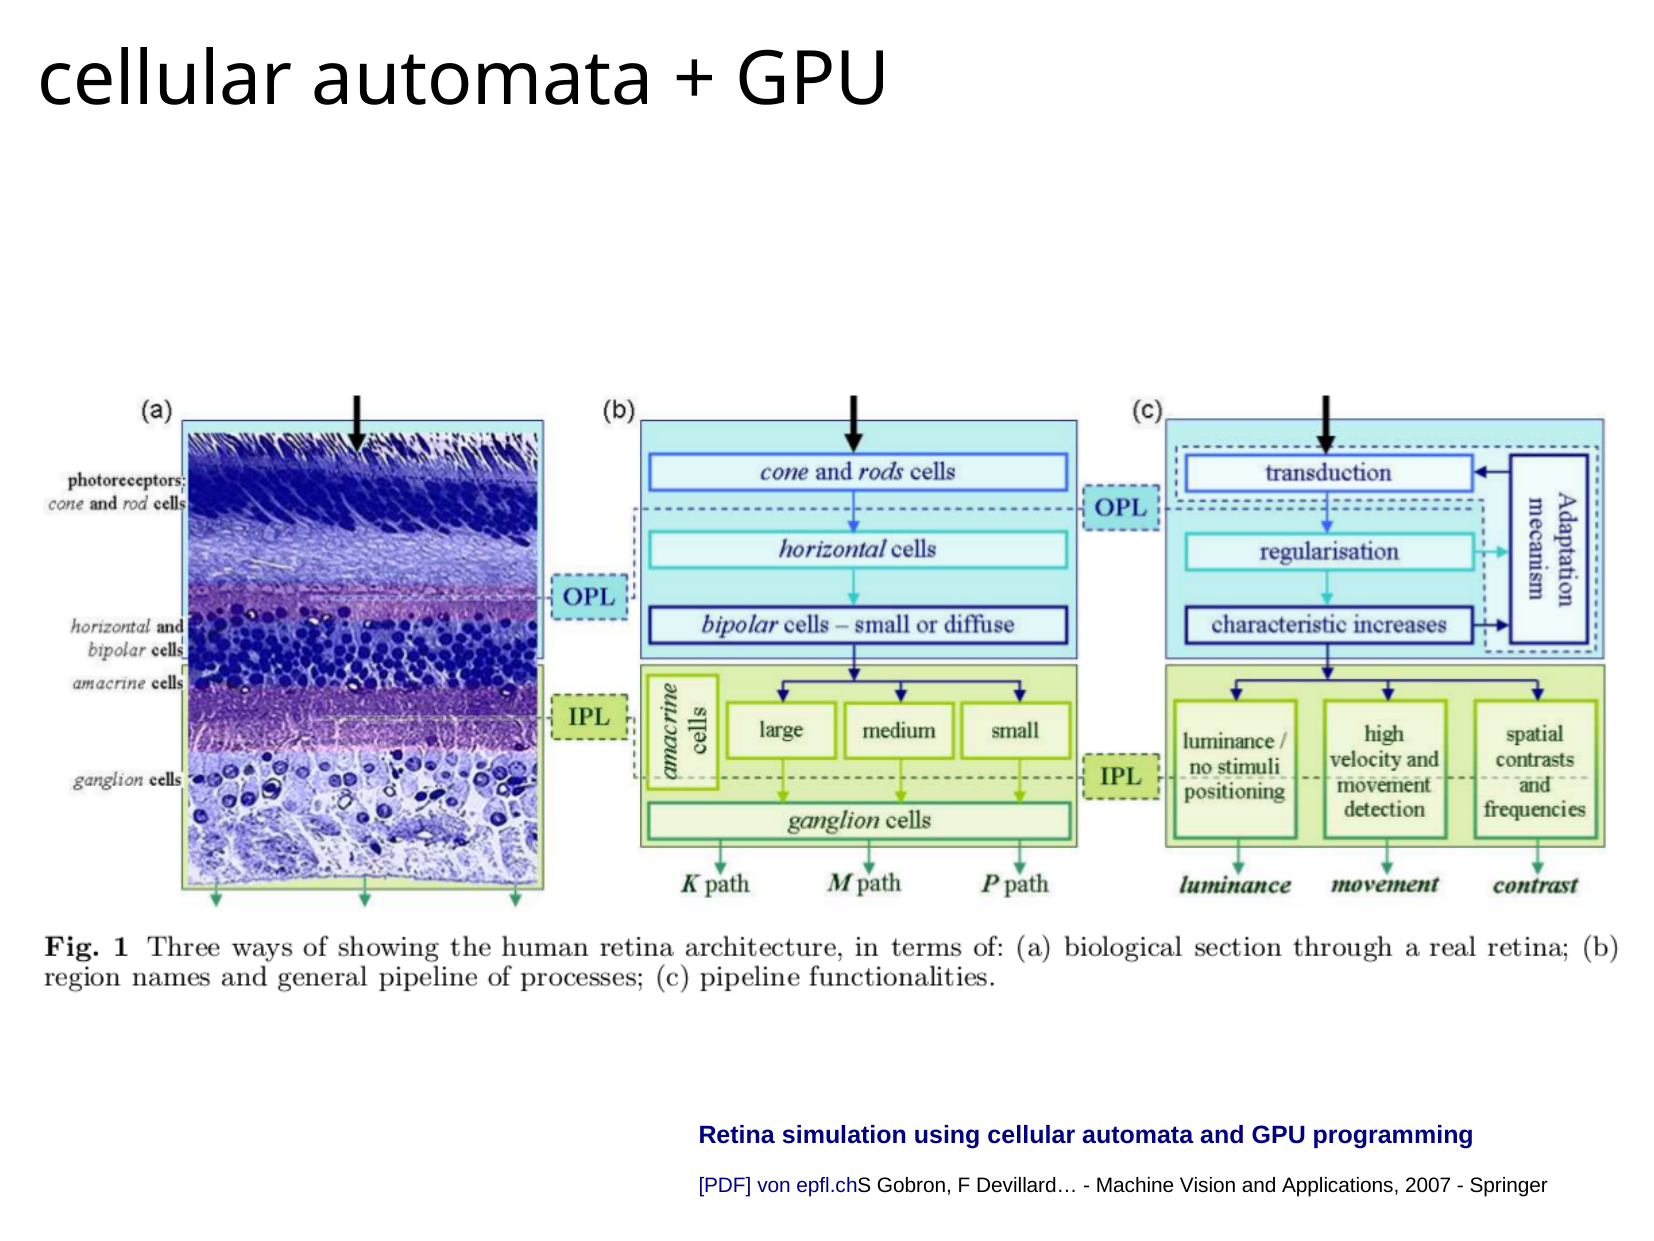

# cellular automata + GPU
Retina simulation using cellular automata and GPU programming
[PDF] von epfl.chS Gobron, F Devillard… - Machine Vision and Applications, 2007 - Springer